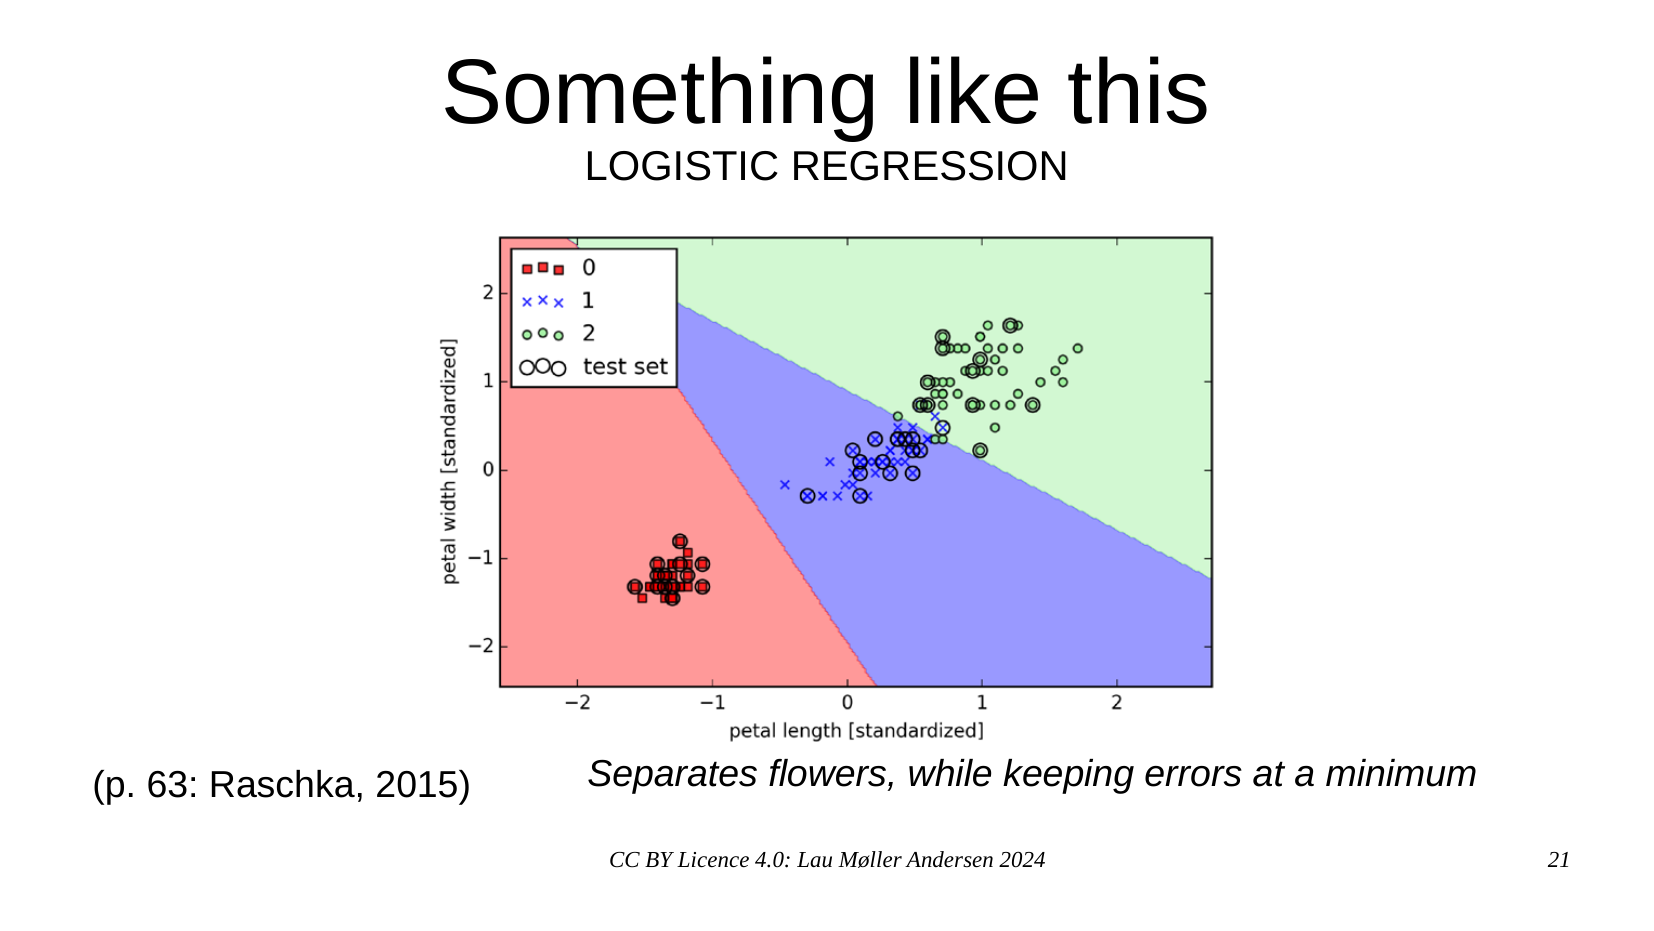

# Something like this LOGISTIC REGRESSION
Separates flowers, while keeping errors at a minimum
(p. 63: Raschka, 2015)
CC BY Licence 4.0: Lau Møller Andersen 2024
21